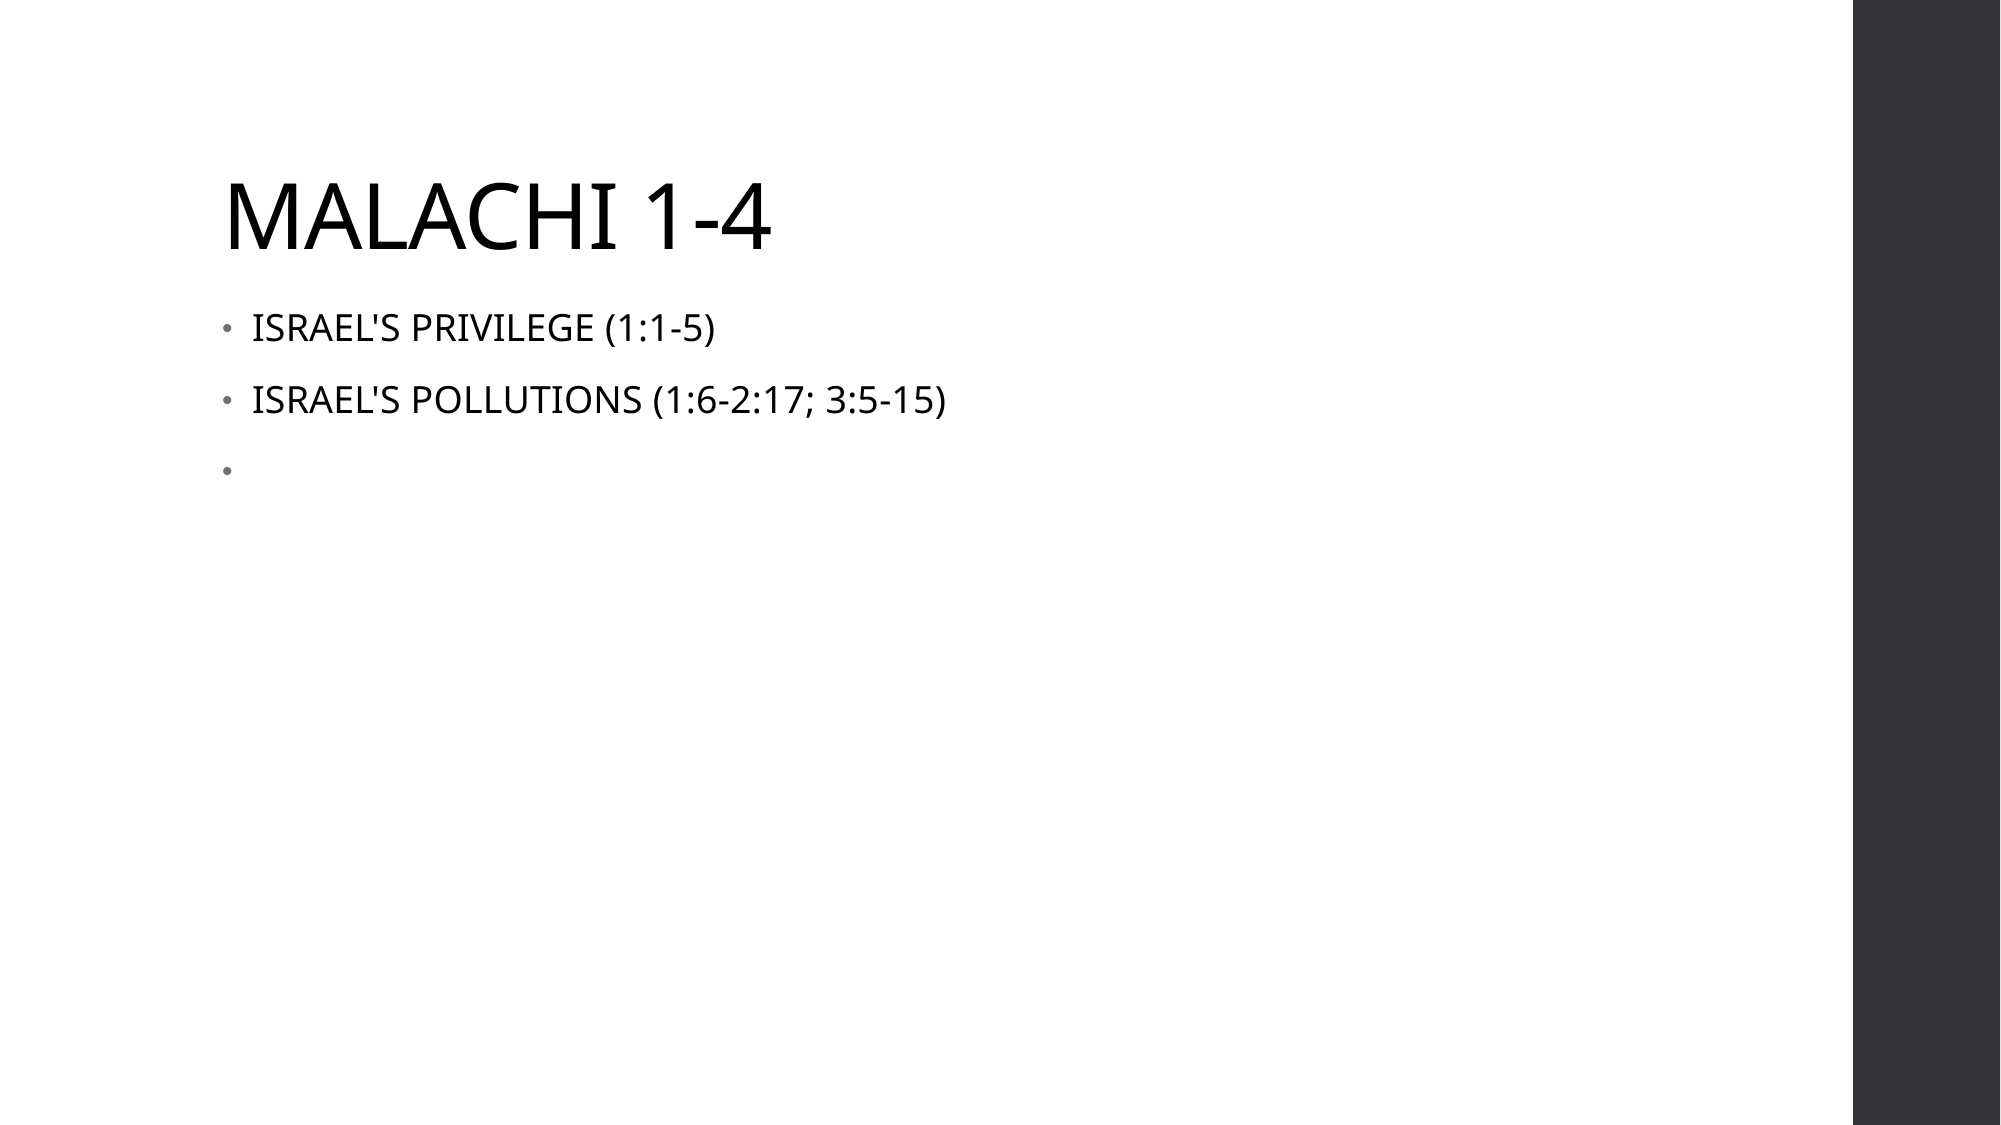

# MALACHI 1-4
ISRAEL'S PRIVILEGE (1:1-5)
ISRAEL'S POLLUTIONS (1:6-2:17; 3:5-15)